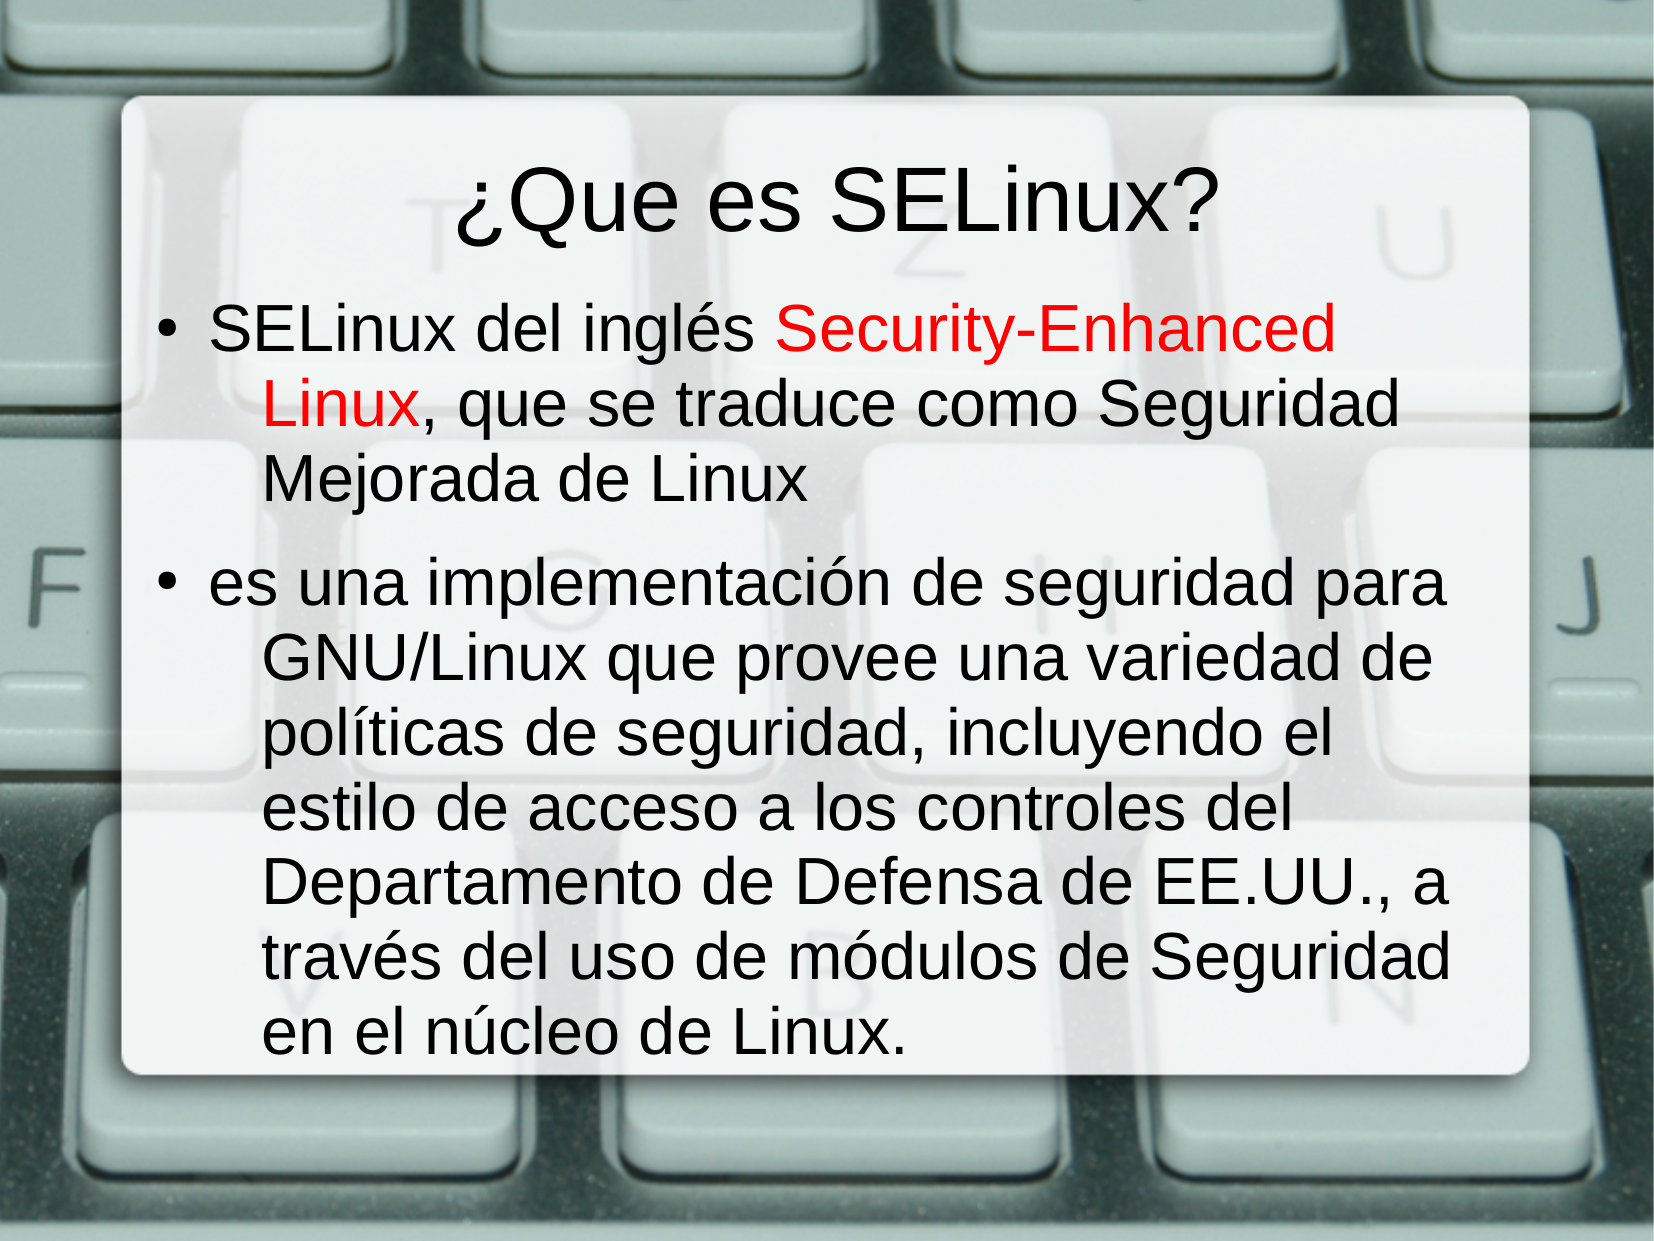

# ¿Que es SELinux?
SELinux del inglés Security-Enhanced Linux, que se traduce como Seguridad Mejorada de Linux
es una implementación de seguridad para GNU/Linux que provee una variedad de políticas de seguridad, incluyendo el estilo de acceso a los controles del Departamento de Defensa de EE.UU., a través del uso de módulos de Seguridad en el núcleo de Linux.